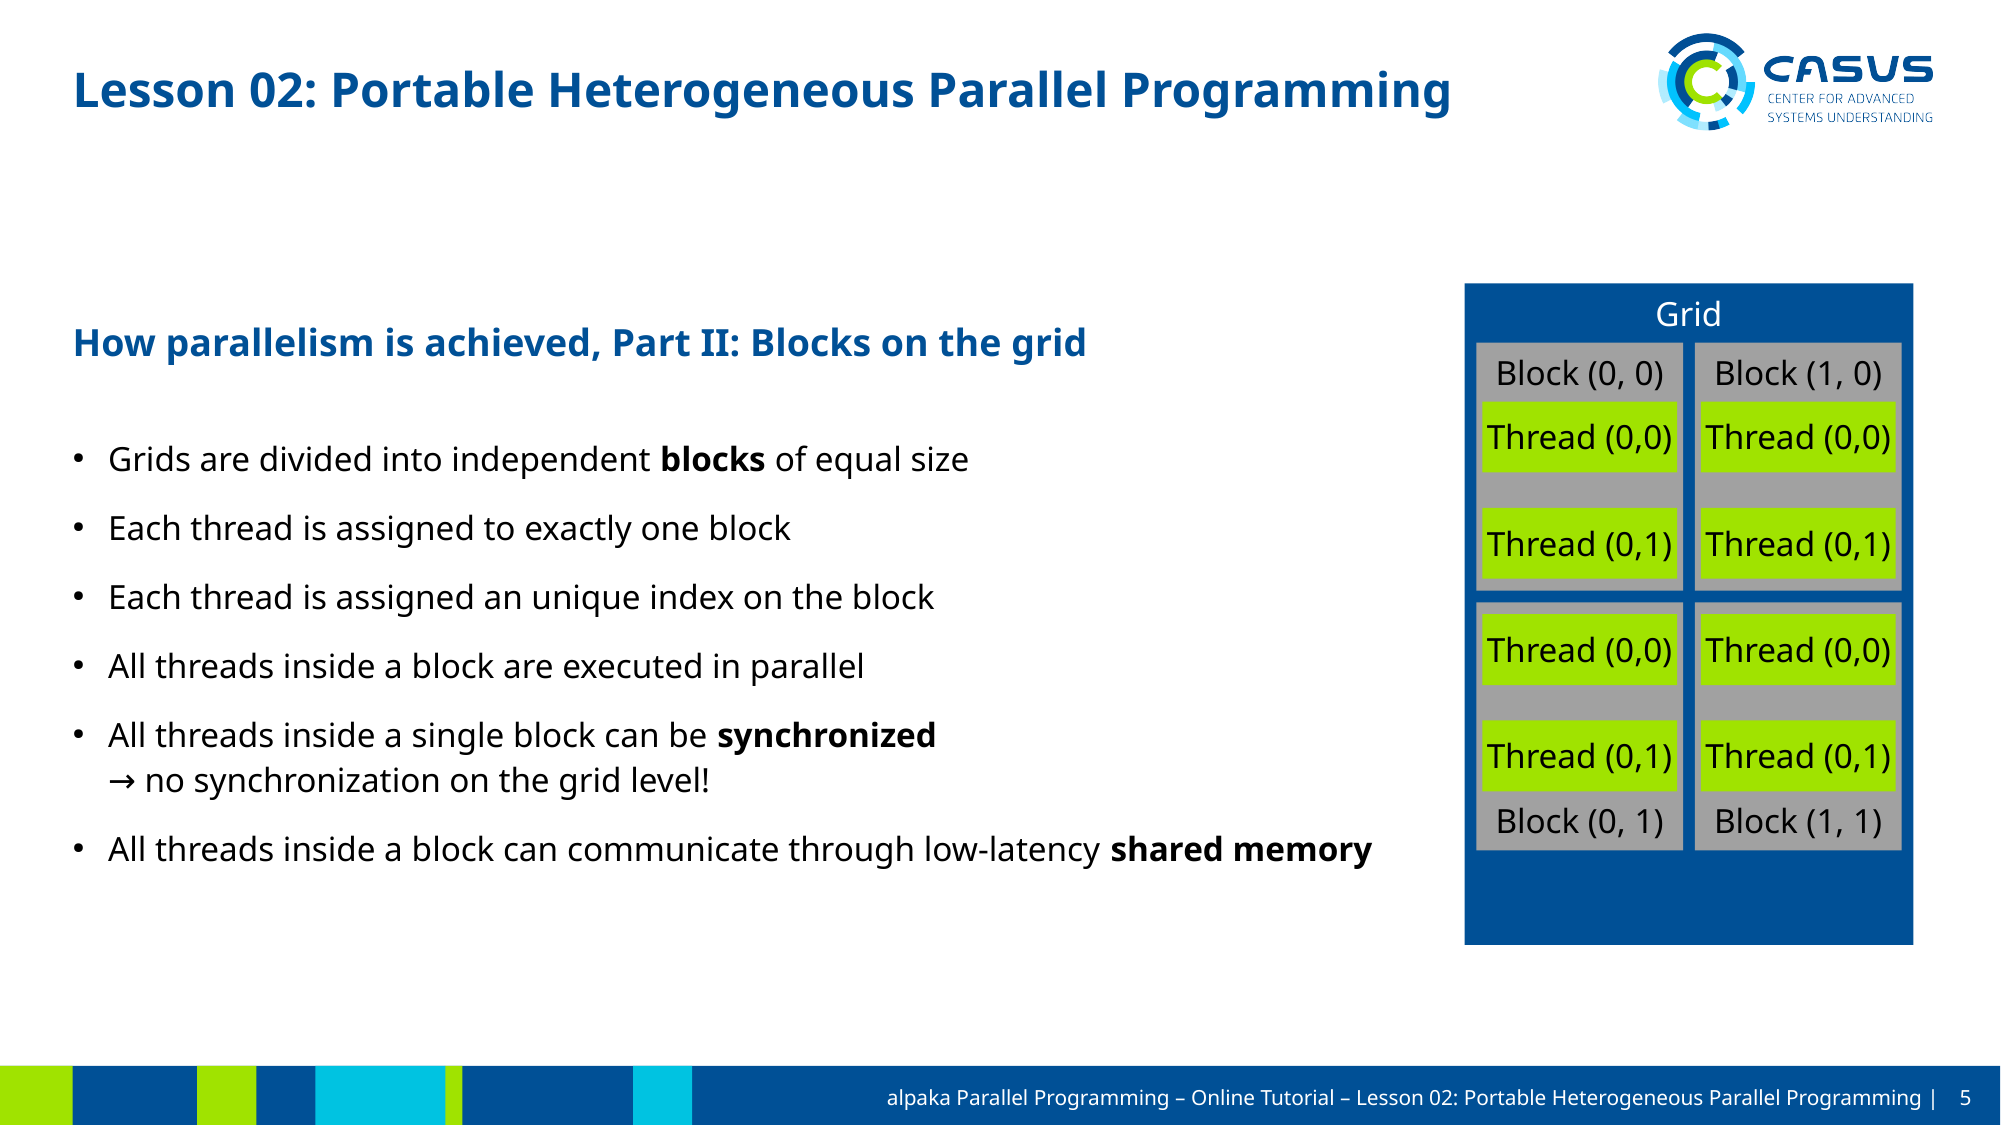

# Lesson 02: Portable Heterogeneous Parallel Programming
Grid
How parallelism is achieved, Part II: Blocks on the grid
Grids are divided into independent blocks of equal size
Each thread is assigned to exactly one block
Each thread is assigned an unique index on the block
All threads inside a block are executed in parallel
All threads inside a single block can be synchronized
→ no synchronization on the grid level!
All threads inside a block can communicate through low-latency shared memory
Block (0, 0)
Block (1, 0)
Thread (0,0)
Thread (0,0)
Thread (0,1)
Thread (0,1)
Block (0, 1)
Block (1, 1)
Thread (0,0)
Thread (0,0)
Thread (0,1)
Thread (0,1)
alpaka Parallel Programming – Online Tutorial – Lesson 02: Portable Heterogeneous Parallel Programming
5